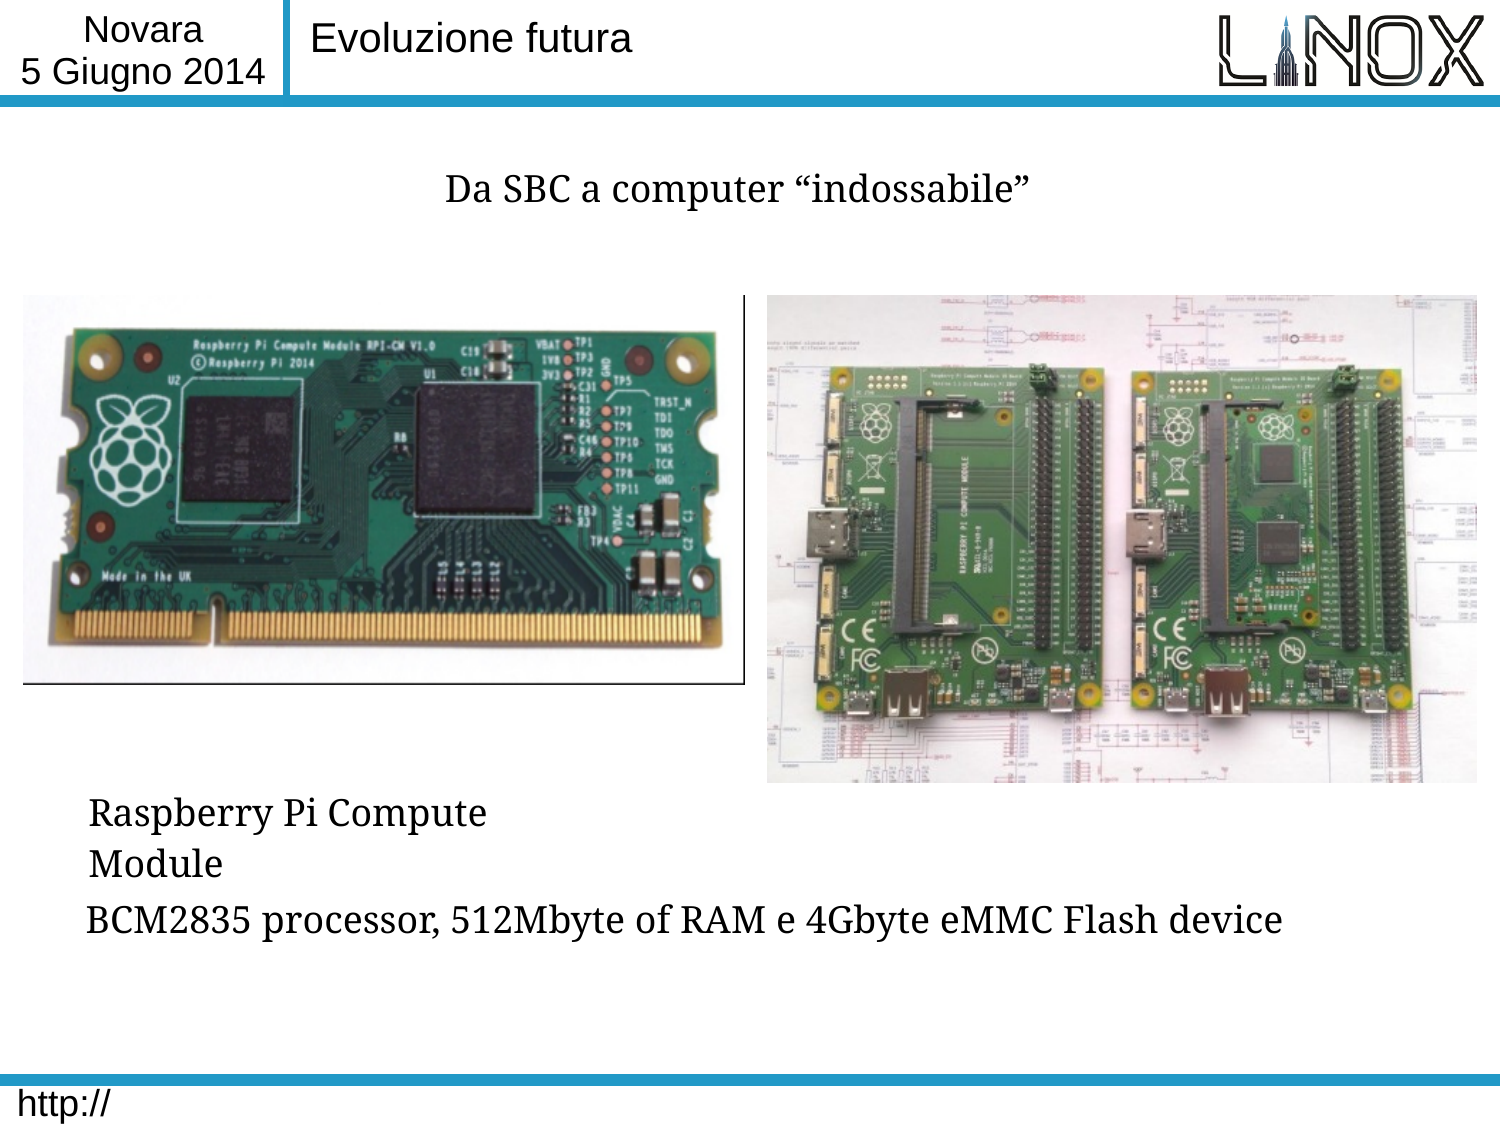

# Evoluzione futura
Da SBC a computer “indossabile”
Raspberry Pi Compute Module
BCM2835 processor, 512Mbyte of RAM e 4Gbyte eMMC Flash device